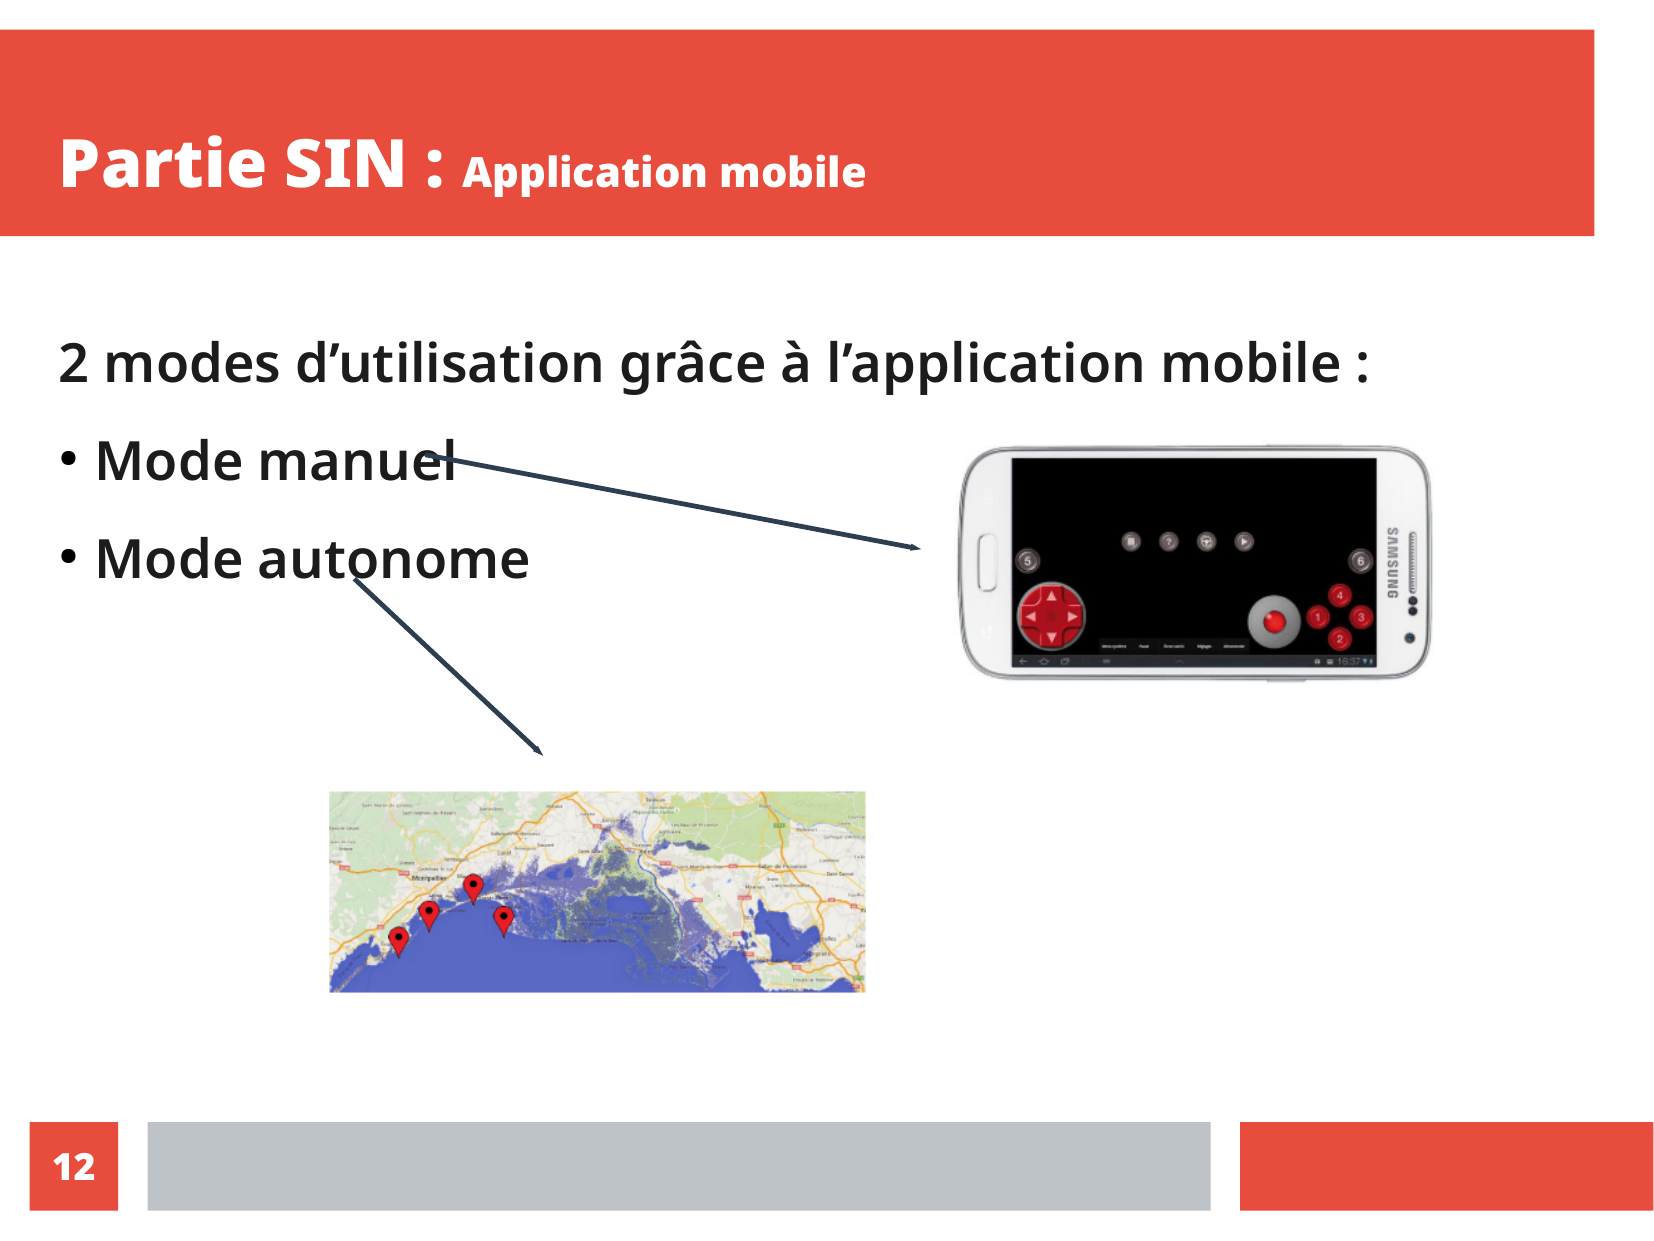

# Partie SIN : Application mobile
2 modes d’utilisation grâce à l’application mobile :
Mode manuel
Mode autonome
12